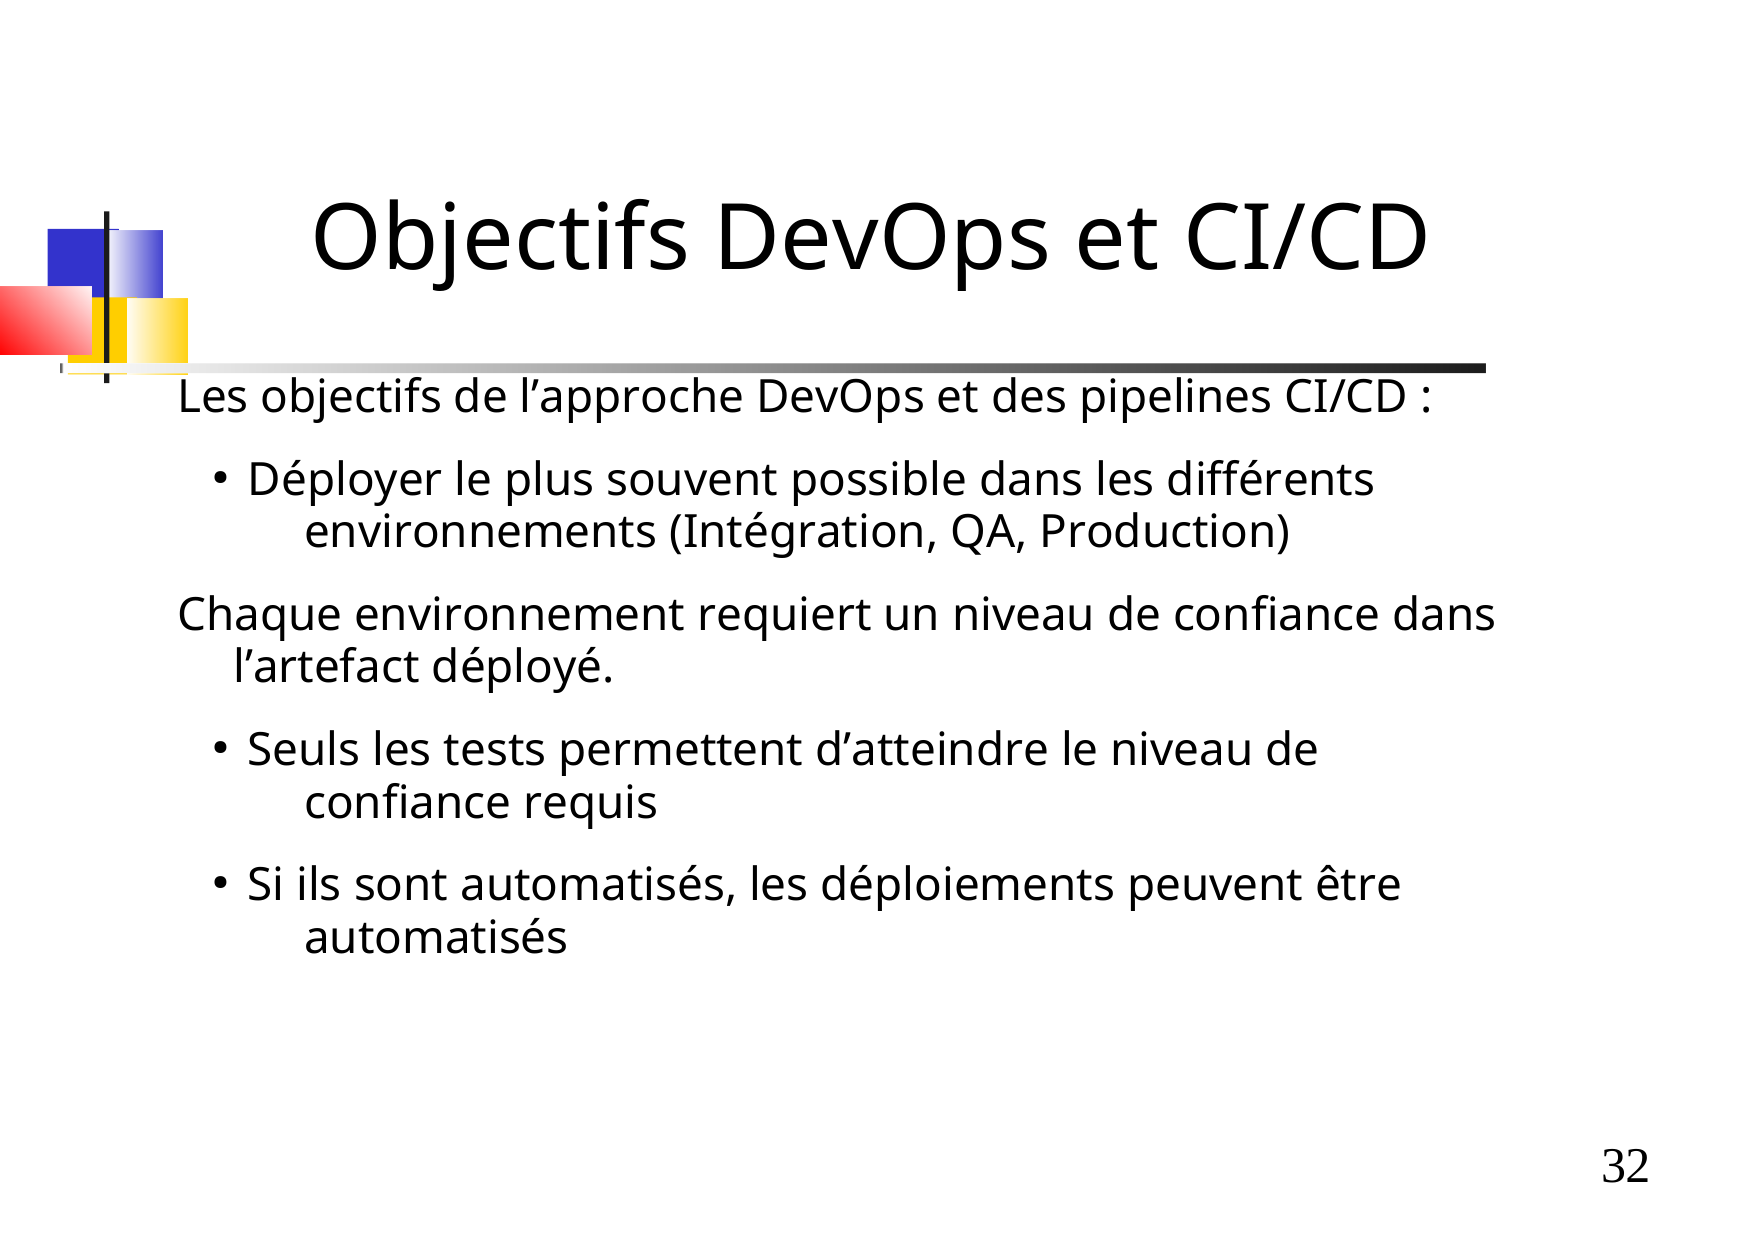

# Objectifs DevOps et CI/CD
Les objectifs de l’approche DevOps et des pipelines CI/CD :
Déployer le plus souvent possible dans les différents environnements (Intégration, QA, Production)
Chaque environnement requiert un niveau de confiance dans l’artefact déployé.
Seuls les tests permettent d’atteindre le niveau de confiance requis
Si ils sont automatisés, les déploiements peuvent être automatisés
32